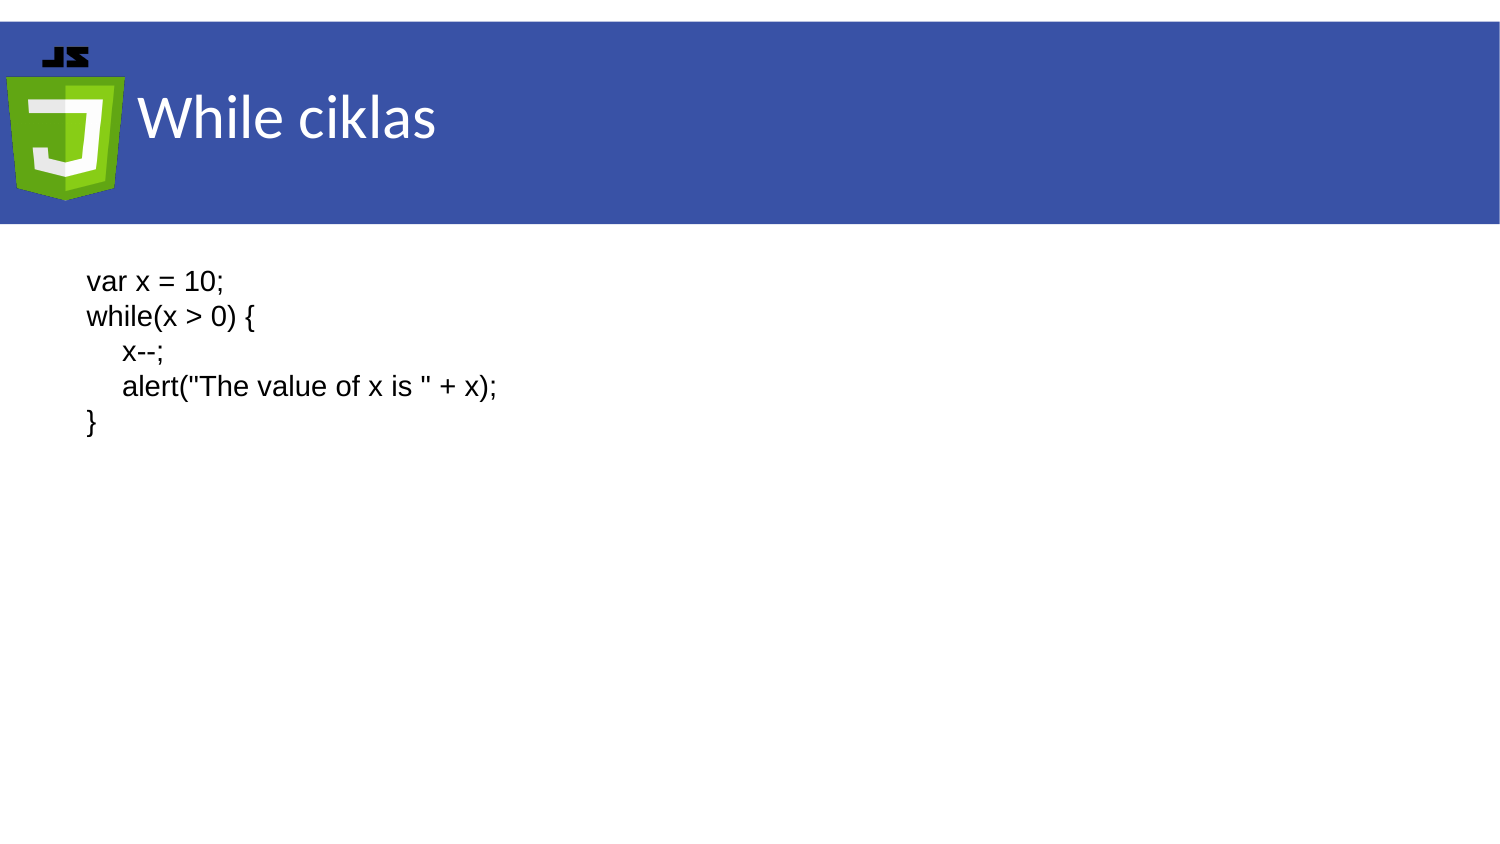

# While ciklas
var x = 10;
while(x > 0) {
x--;
alert("The value of x is " + x);
}